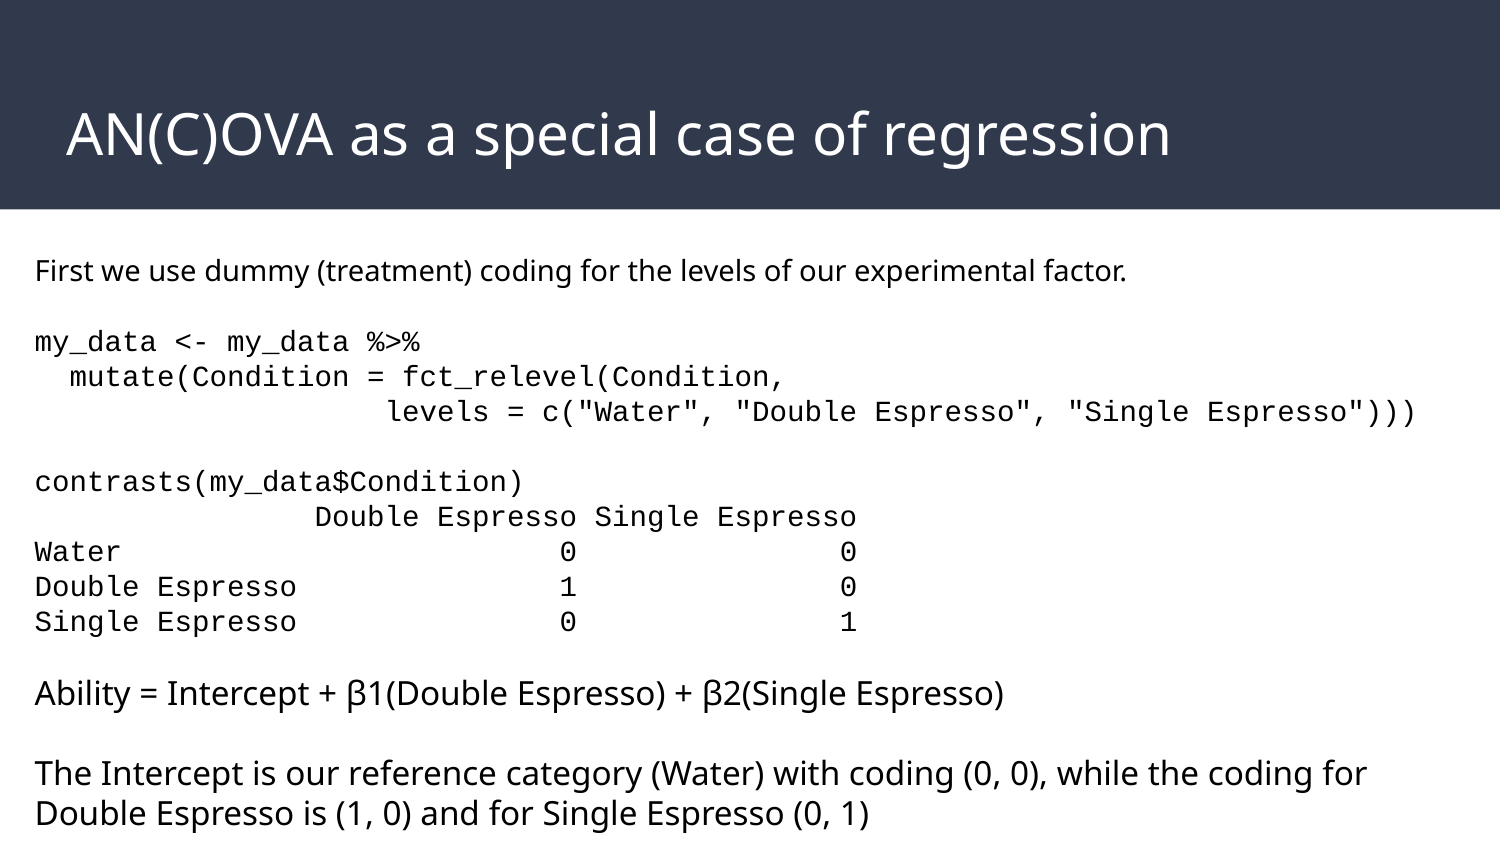

# AN(C)OVA as a special case of regression
First we use dummy (treatment) coding for the levels of our experimental factor.
my_data <- my_data %>%
 mutate(Condition = fct_relevel(Condition,
 levels = c("Water", "Double Espresso", "Single Espresso")))
contrasts(my_data$Condition)
 Double Espresso Single Espresso
Water 0 0
Double Espresso 1 0
Single Espresso 0 1
Ability = Intercept + β1(Double Espresso) + β2(Single Espresso)
The Intercept is our reference category (Water) with coding (0, 0), while the coding for Double Espresso is (1, 0) and for Single Espresso (0, 1)